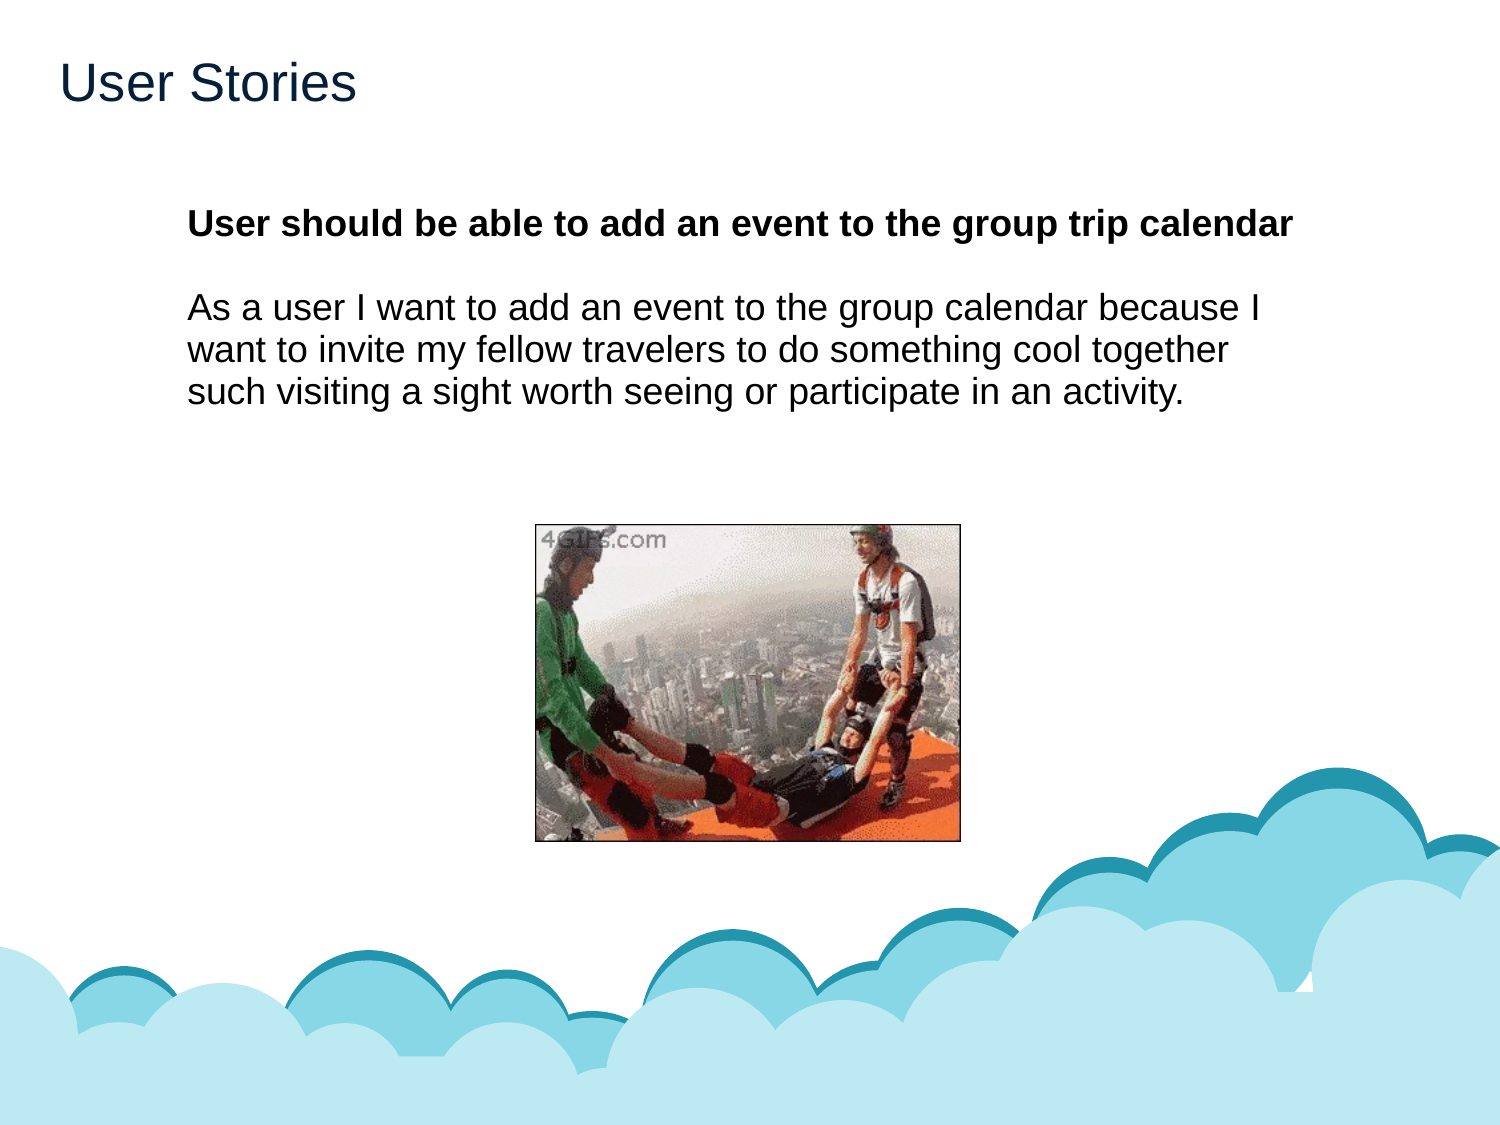

User Stories
User should be able to add an event to the group trip calendar
As a user I want to add an event to the group calendar because I want to invite my fellow travelers to do something cool together such visiting a sight worth seeing or participate in an activity.